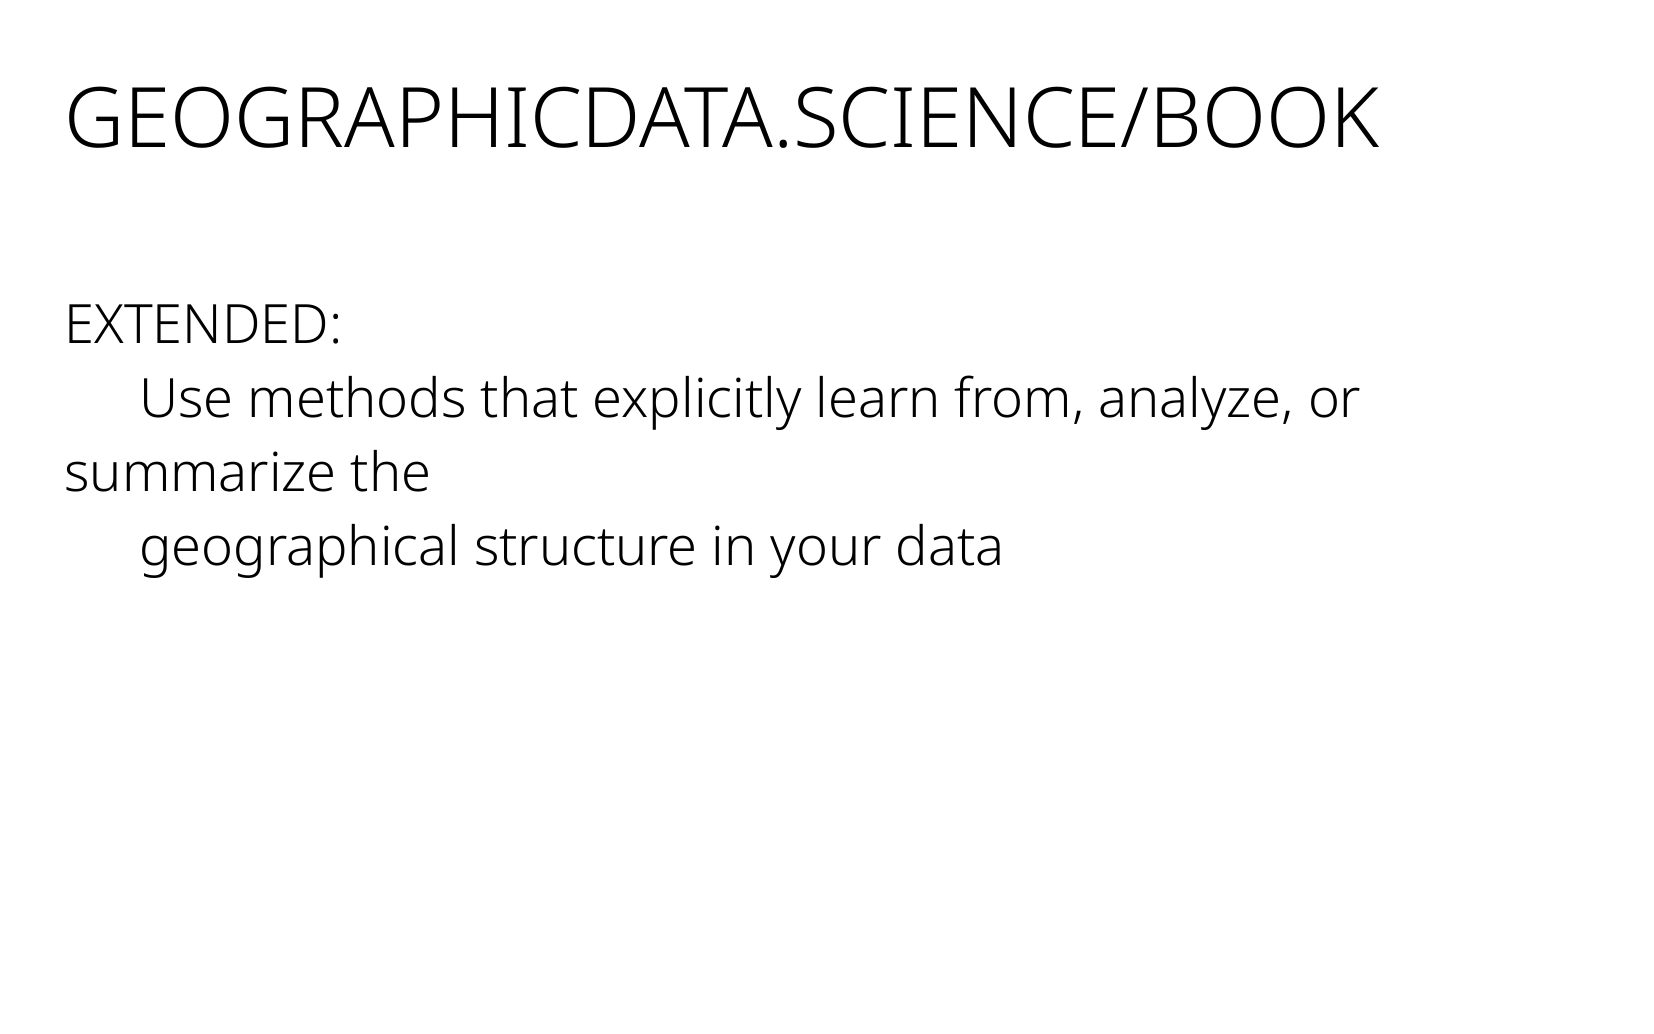

GEOGRAPHICDATA.SCIENCE/BOOK
EXTENDED:
	Use methods that explicitly learn from, analyze, or summarize the
	geographical structure in your data